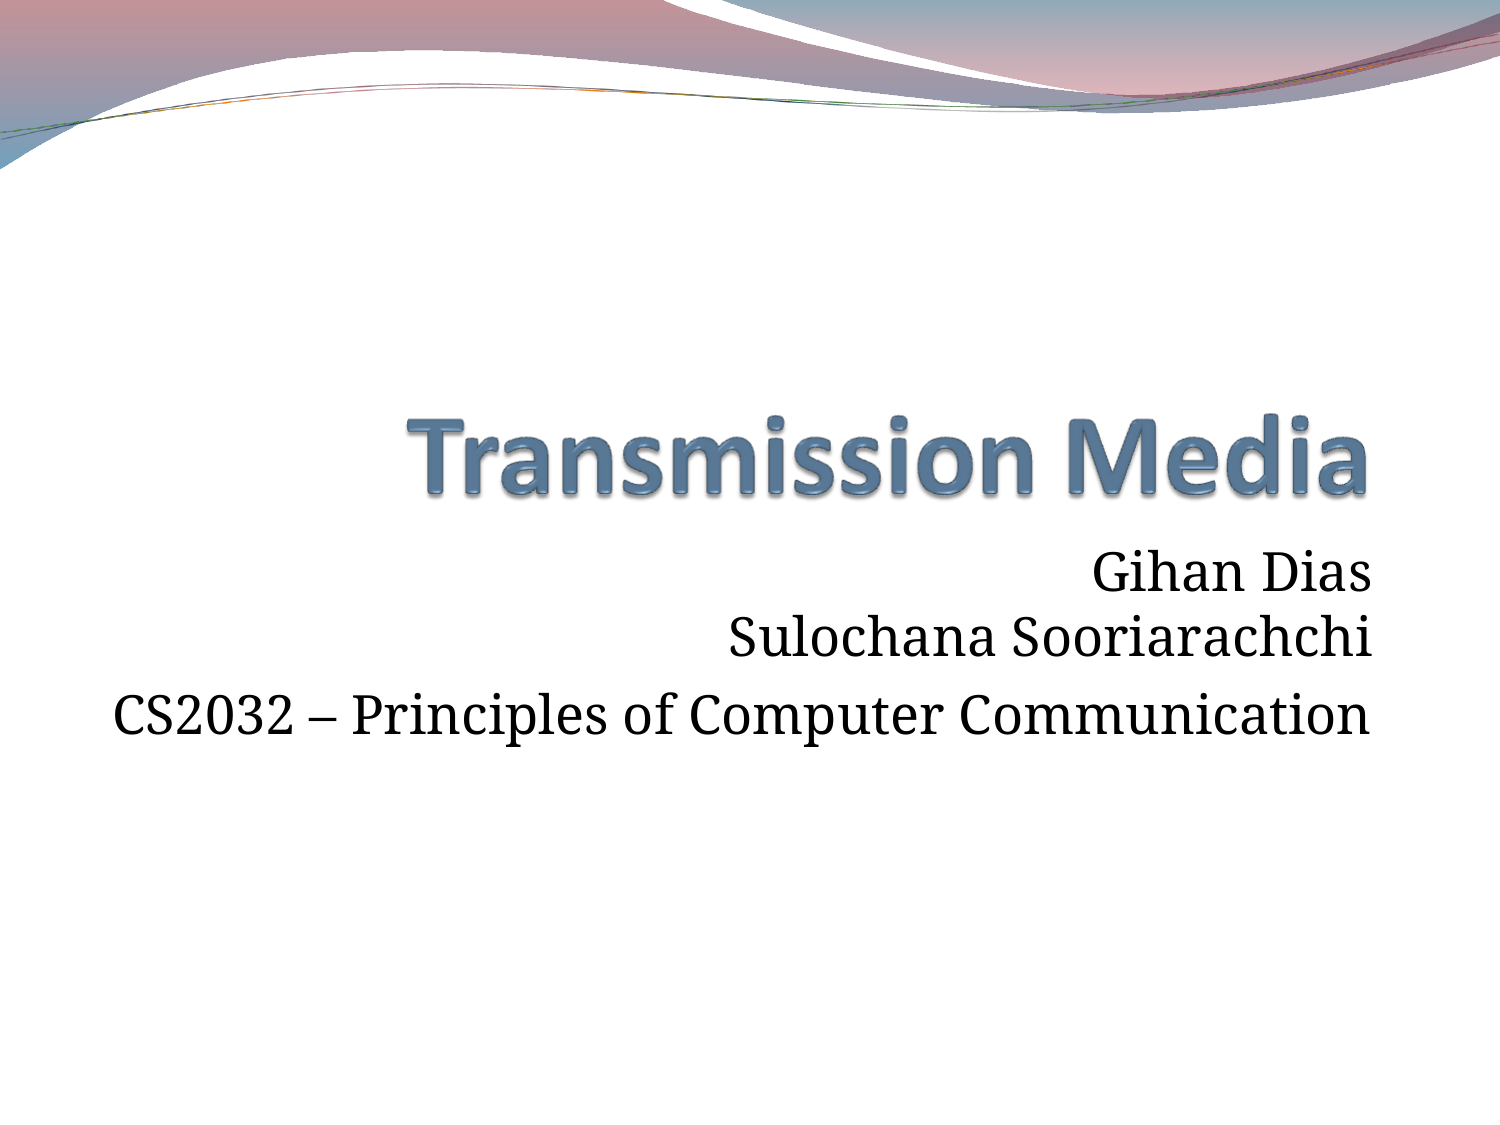

# Gihan Dias Sulochana Sooriarachchi
CS2032 – Principles of Computer Communication